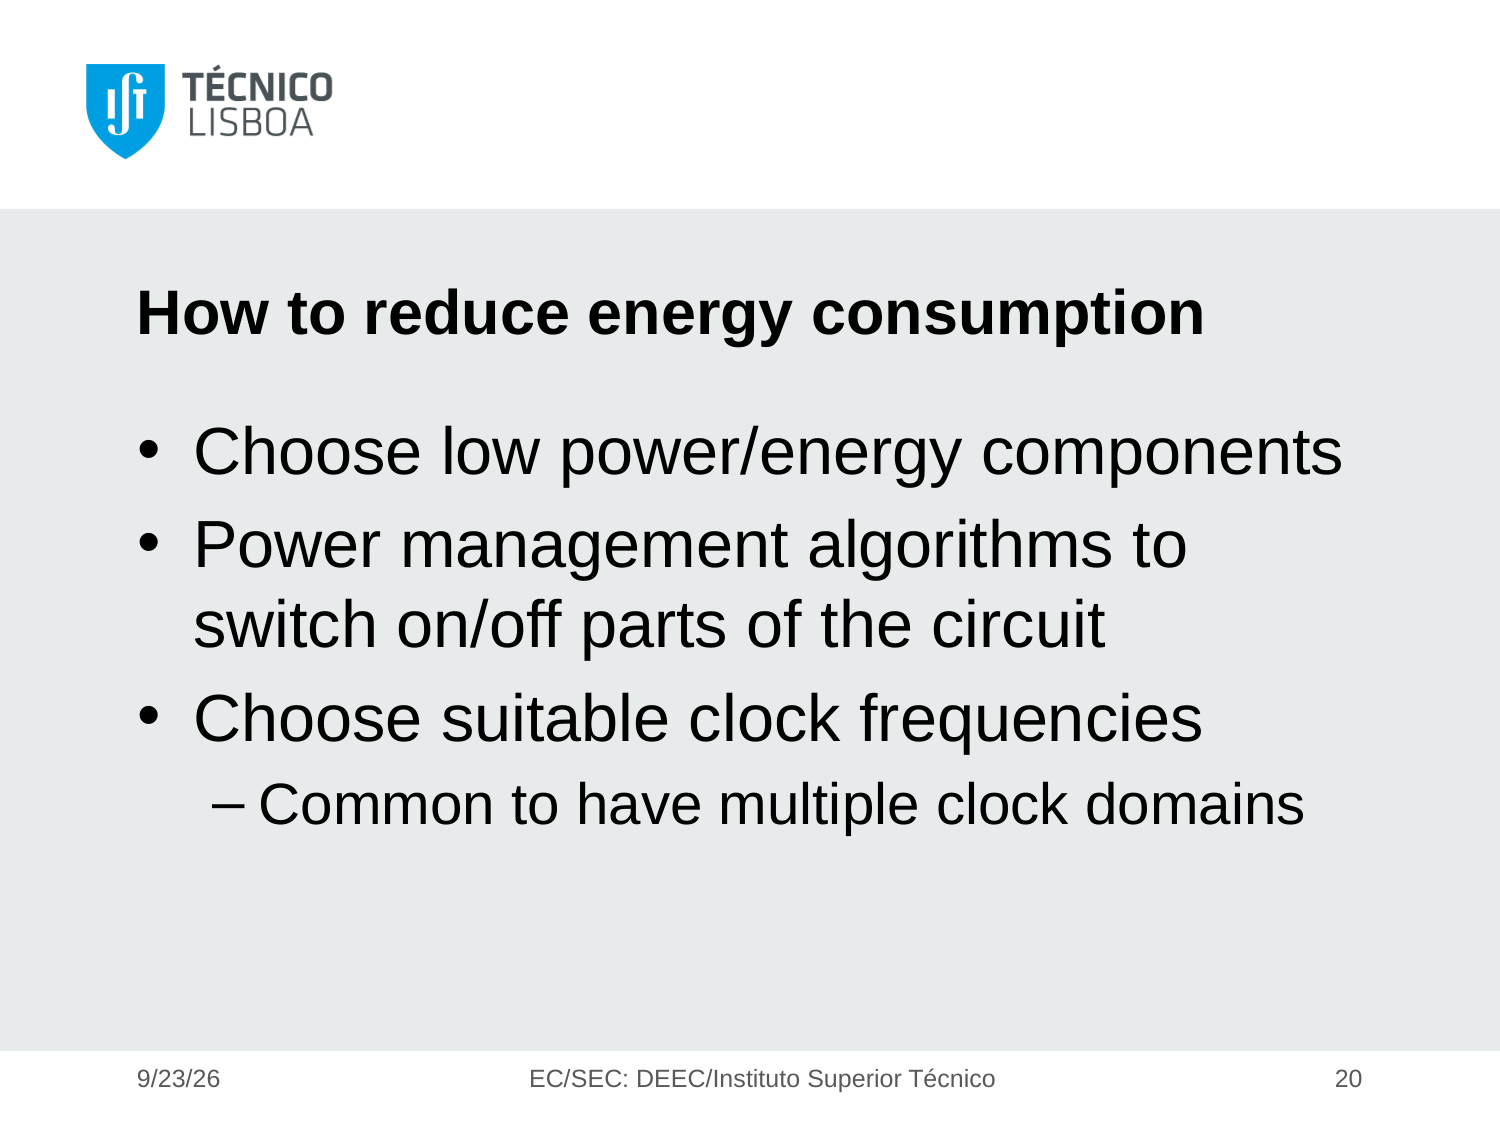

# How to reduce energy consumption
Choose low power/energy components
Power management algorithms to switch on/off parts of the circuit
Choose suitable clock frequencies
Common to have multiple clock domains
EC/SEC: DEEC/Instituto Superior Técnico